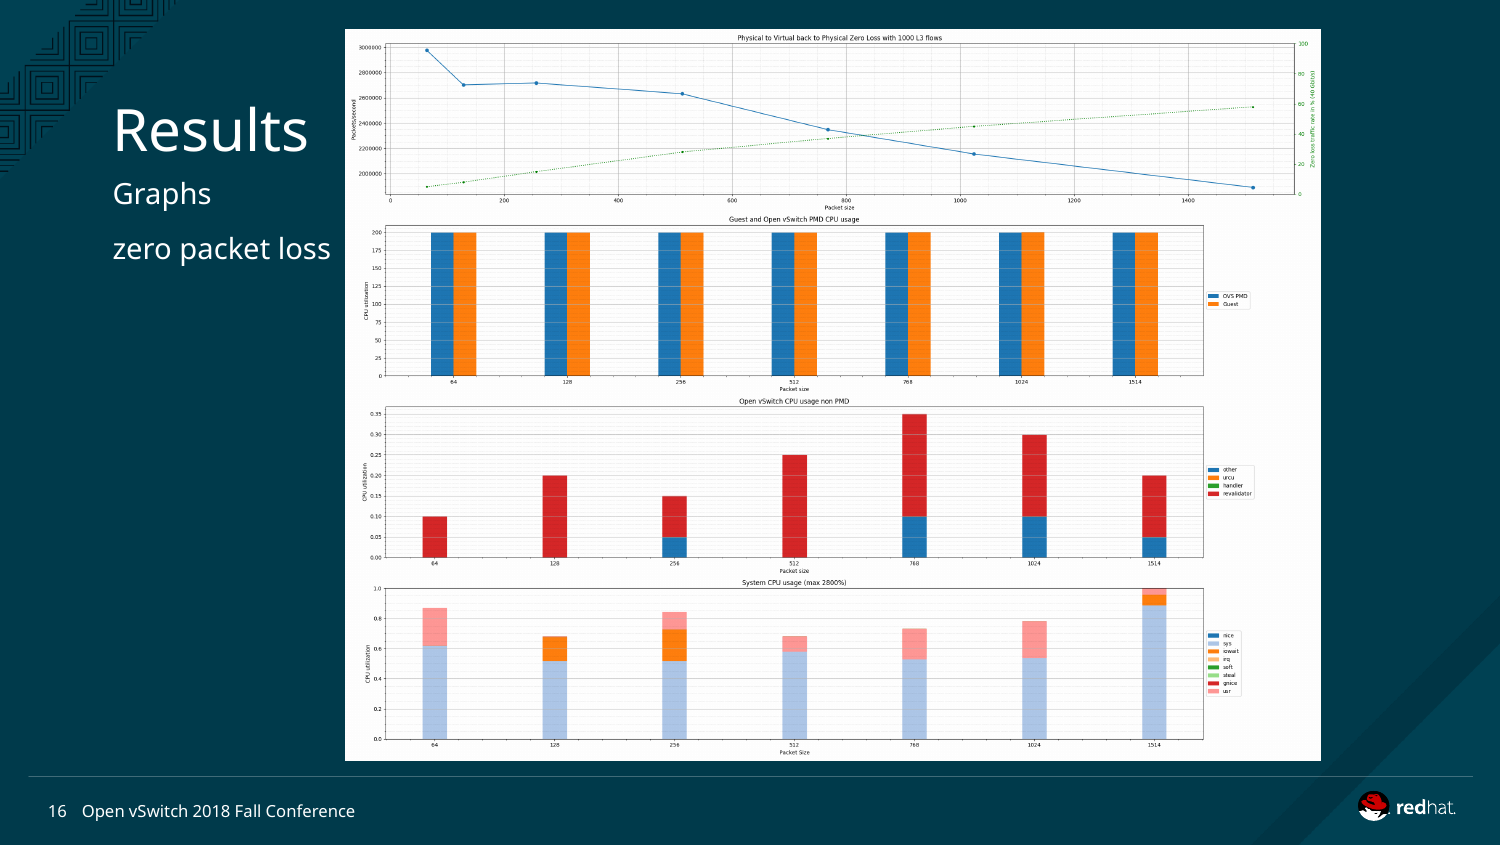

# Results
Graphs
zero packet loss
16
Open vSwitch 2018 Fall Conference